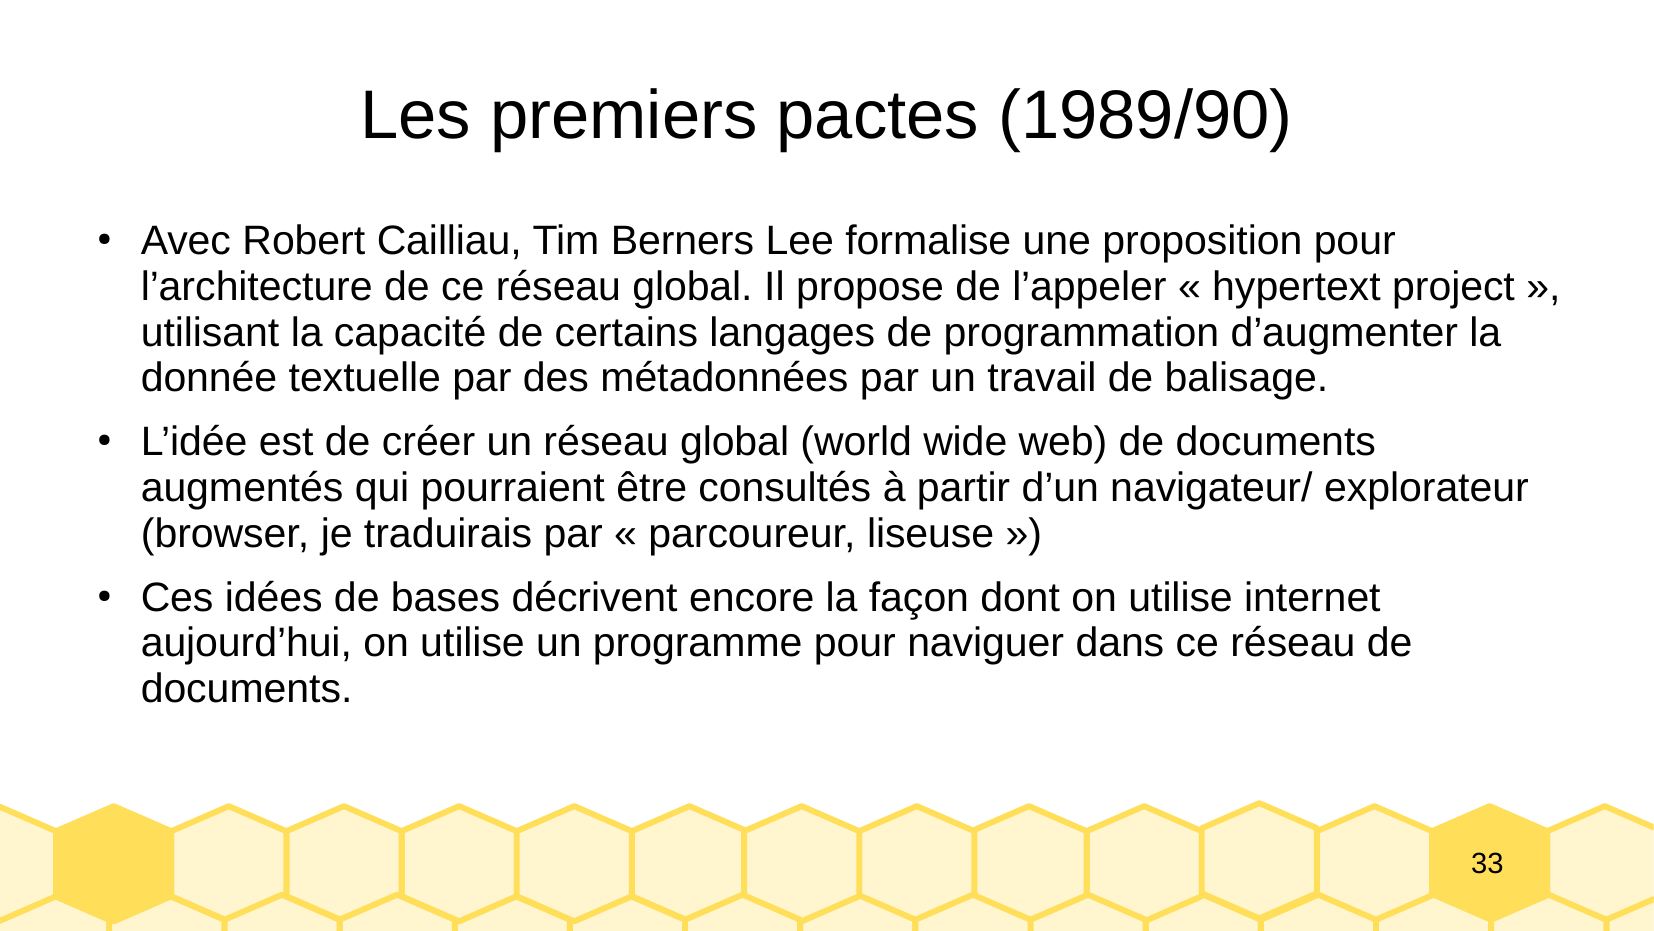

# Les premiers pactes (1989/90)
Avec Robert Cailliau, Tim Berners Lee formalise une proposition pour l’architecture de ce réseau global. Il propose de l’appeler « hypertext project », utilisant la capacité de certains langages de programmation d’augmenter la donnée textuelle par des métadonnées par un travail de balisage.
L’idée est de créer un réseau global (world wide web) de documents augmentés qui pourraient être consultés à partir d’un navigateur/ explorateur (browser, je traduirais par « parcoureur, liseuse »)
Ces idées de bases décrivent encore la façon dont on utilise internet aujourd’hui, on utilise un programme pour naviguer dans ce réseau de documents.